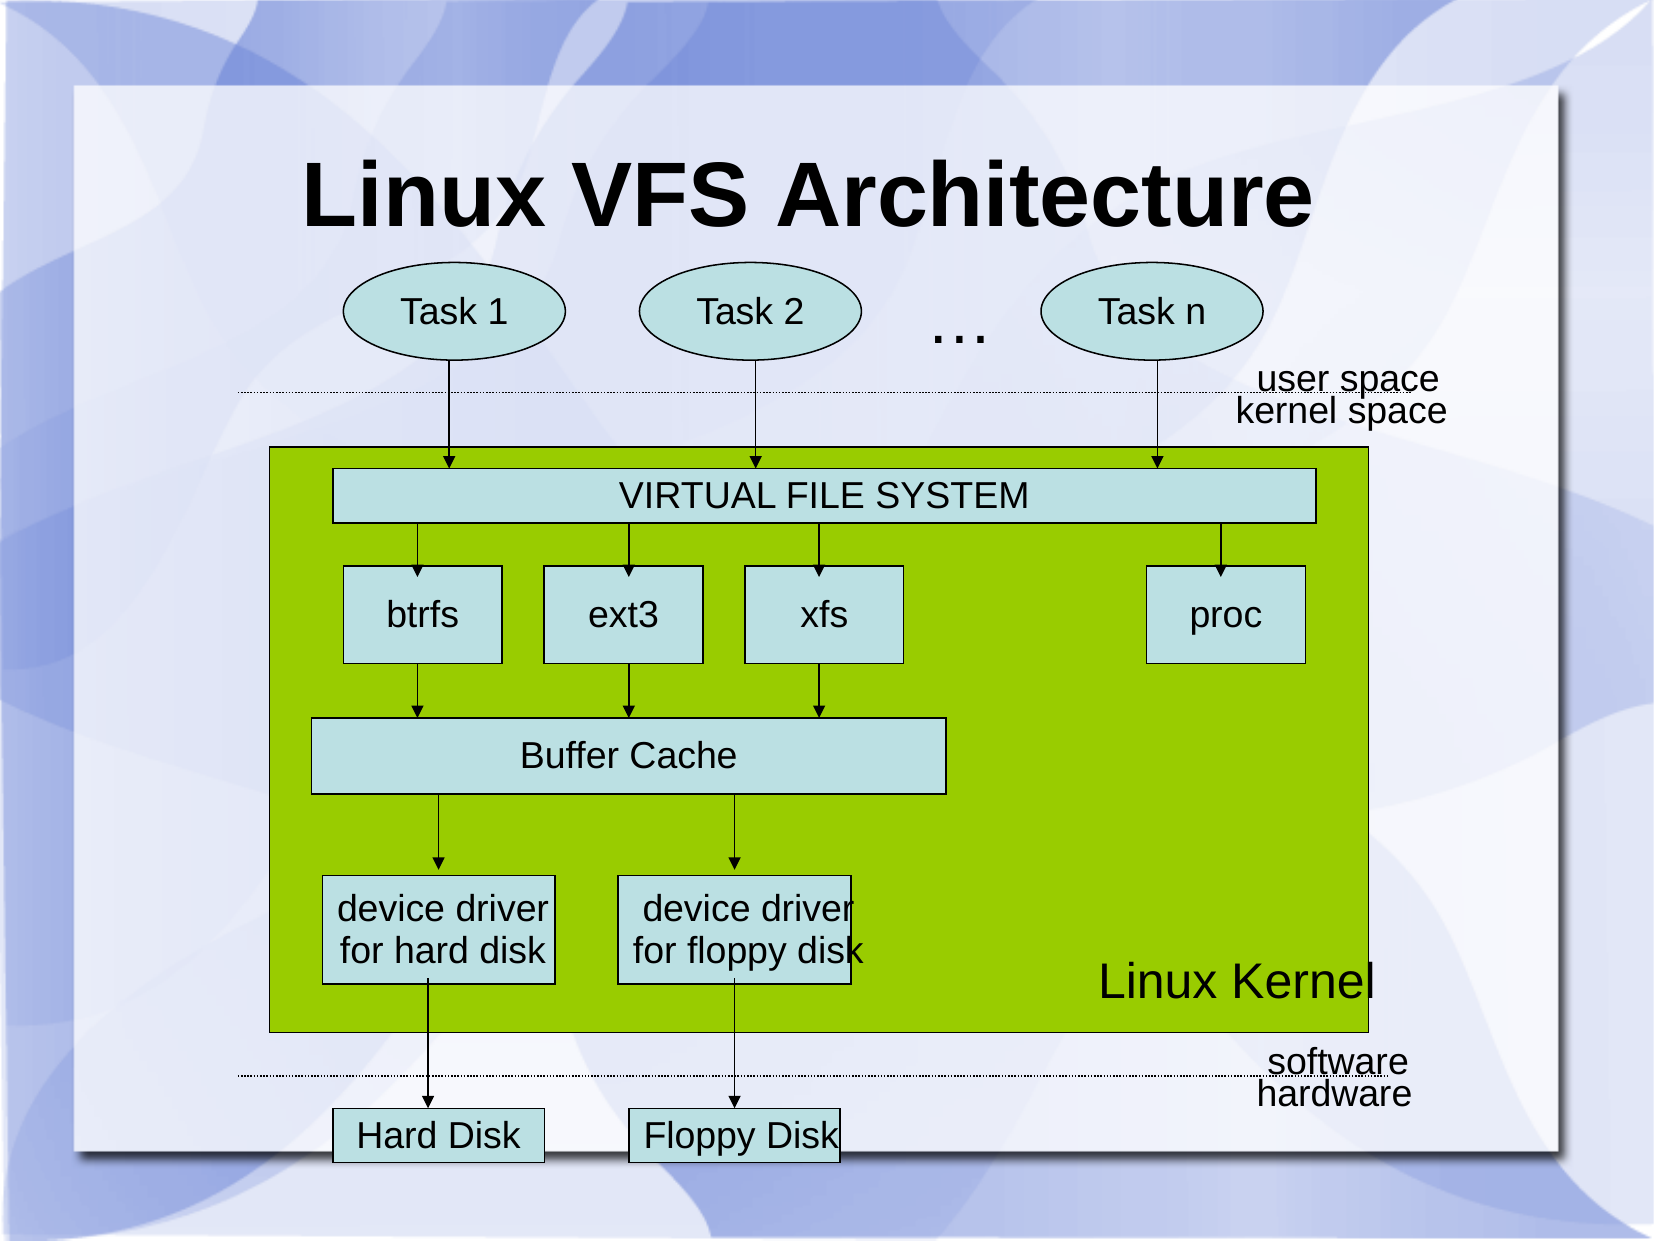

# Linux VFS Architecture
Task 1
Task 2
Task n
…
user space
kernel space
VIRTUAL FILE SYSTEM
btrfs
ext3
xfs
proc
Buffer Cache
device driver
for hard disk
device driver
for floppy disk
Linux Kernel
software
hardware
Hard Disk
Floppy Disk